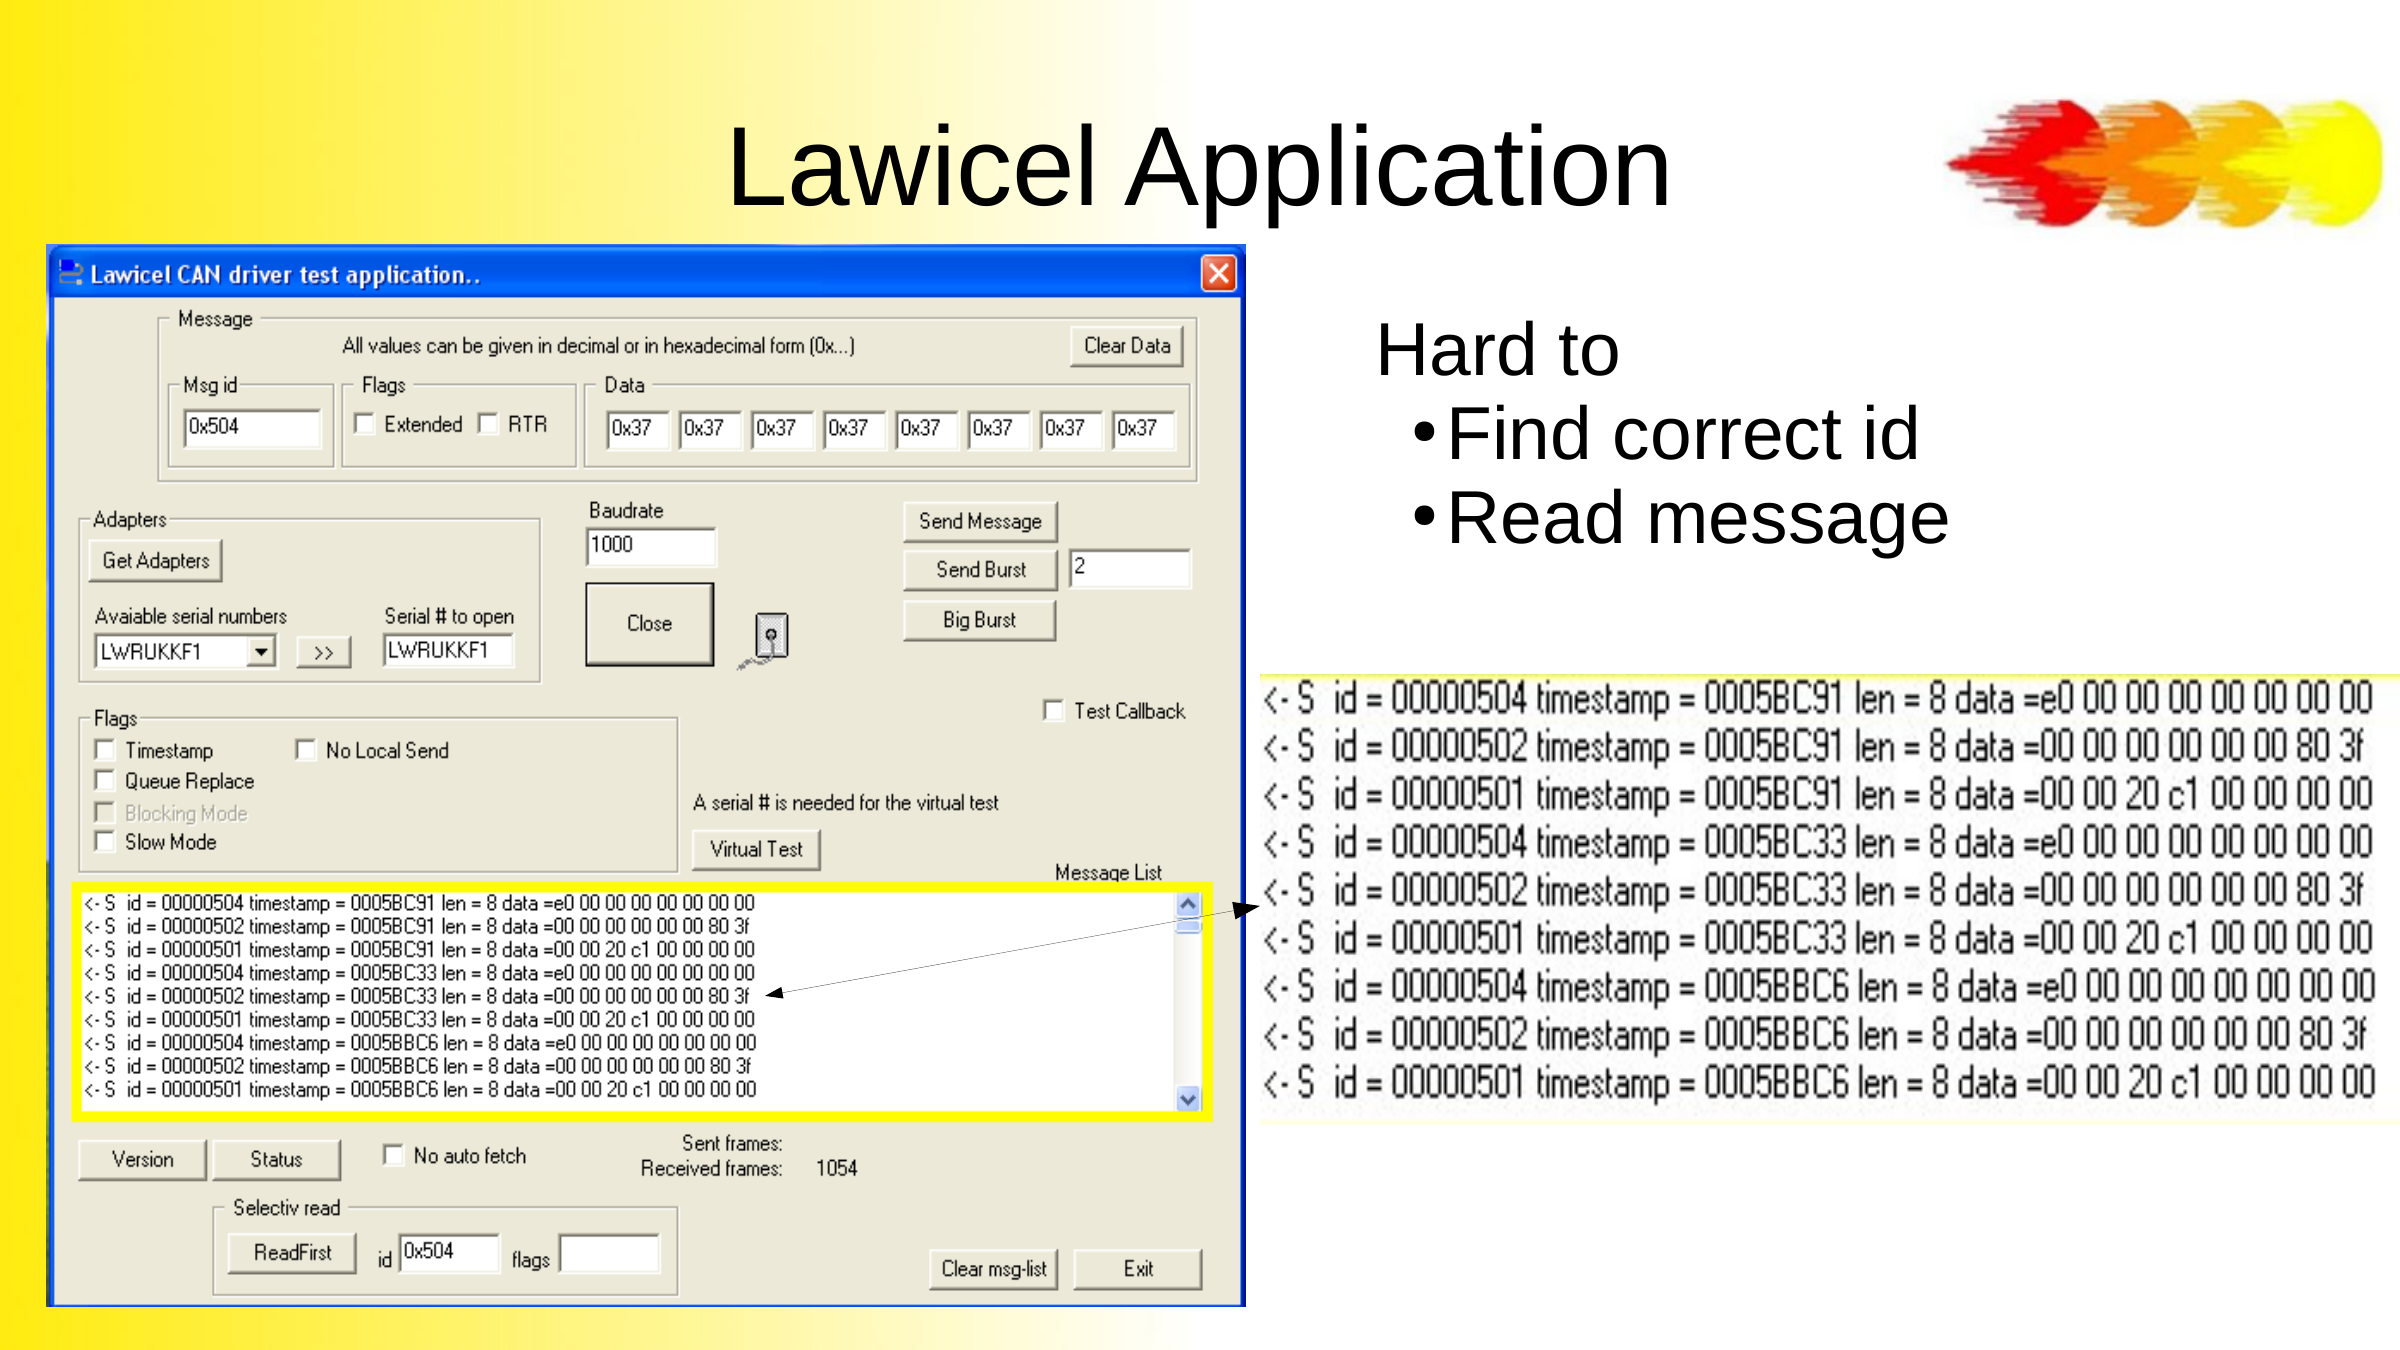

# Lawicel Application
Hard to
Find correct id
Read message